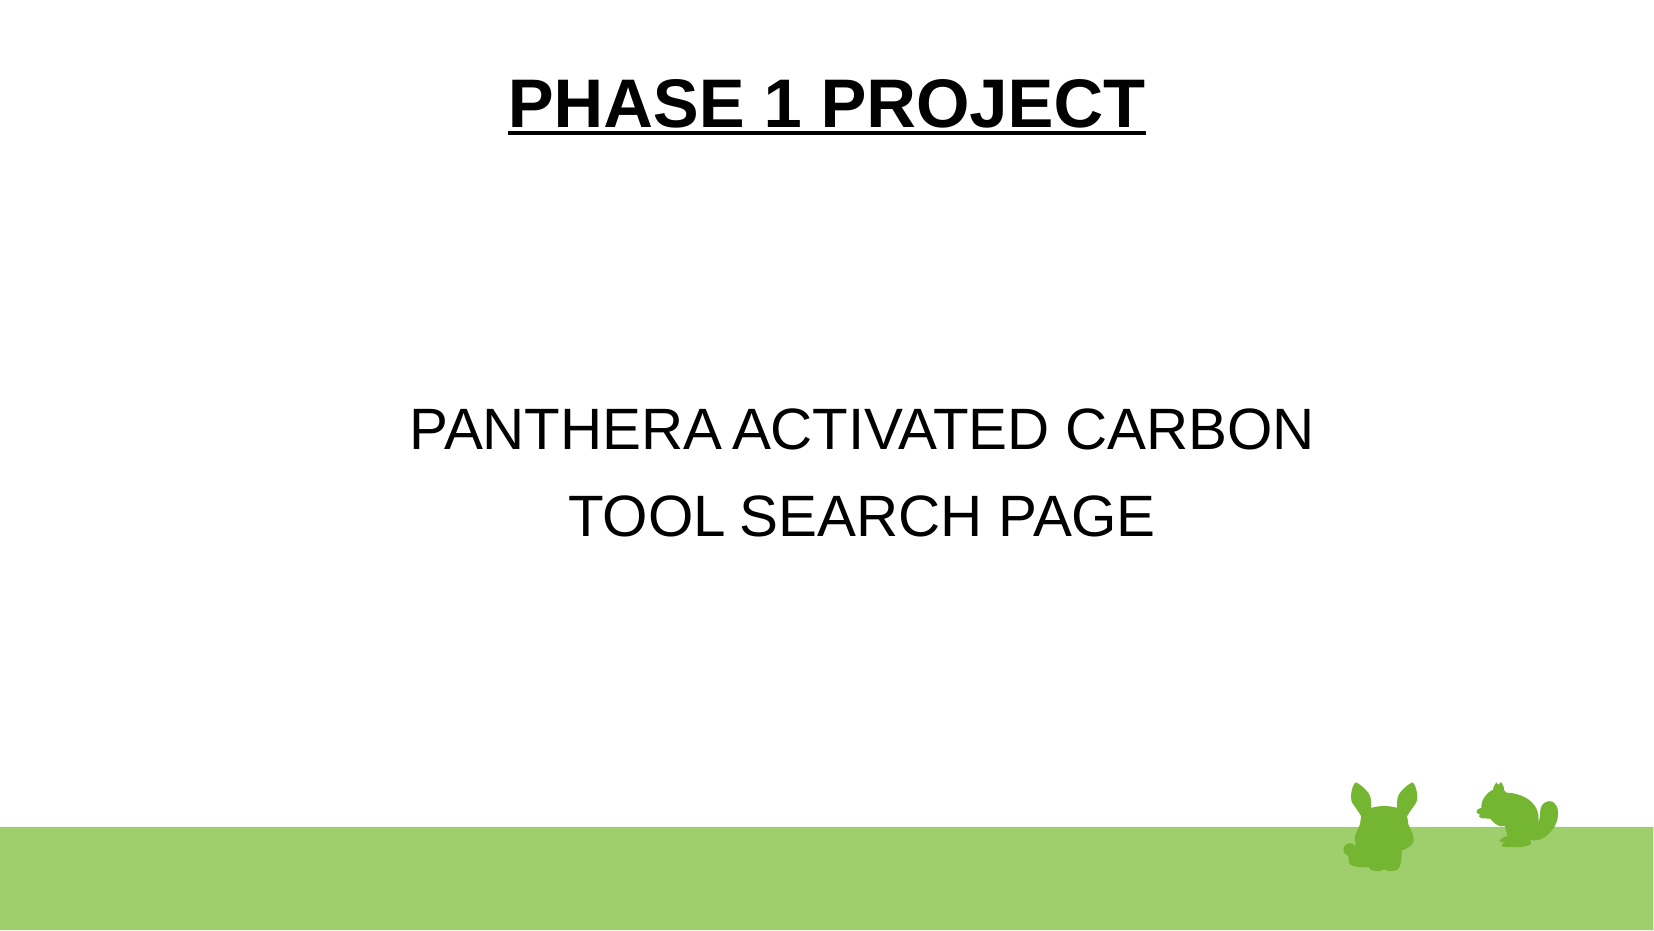

# PHASE 1 PROJECT
PANTHERA ACTIVATED CARBON
TOOL SEARCH PAGE